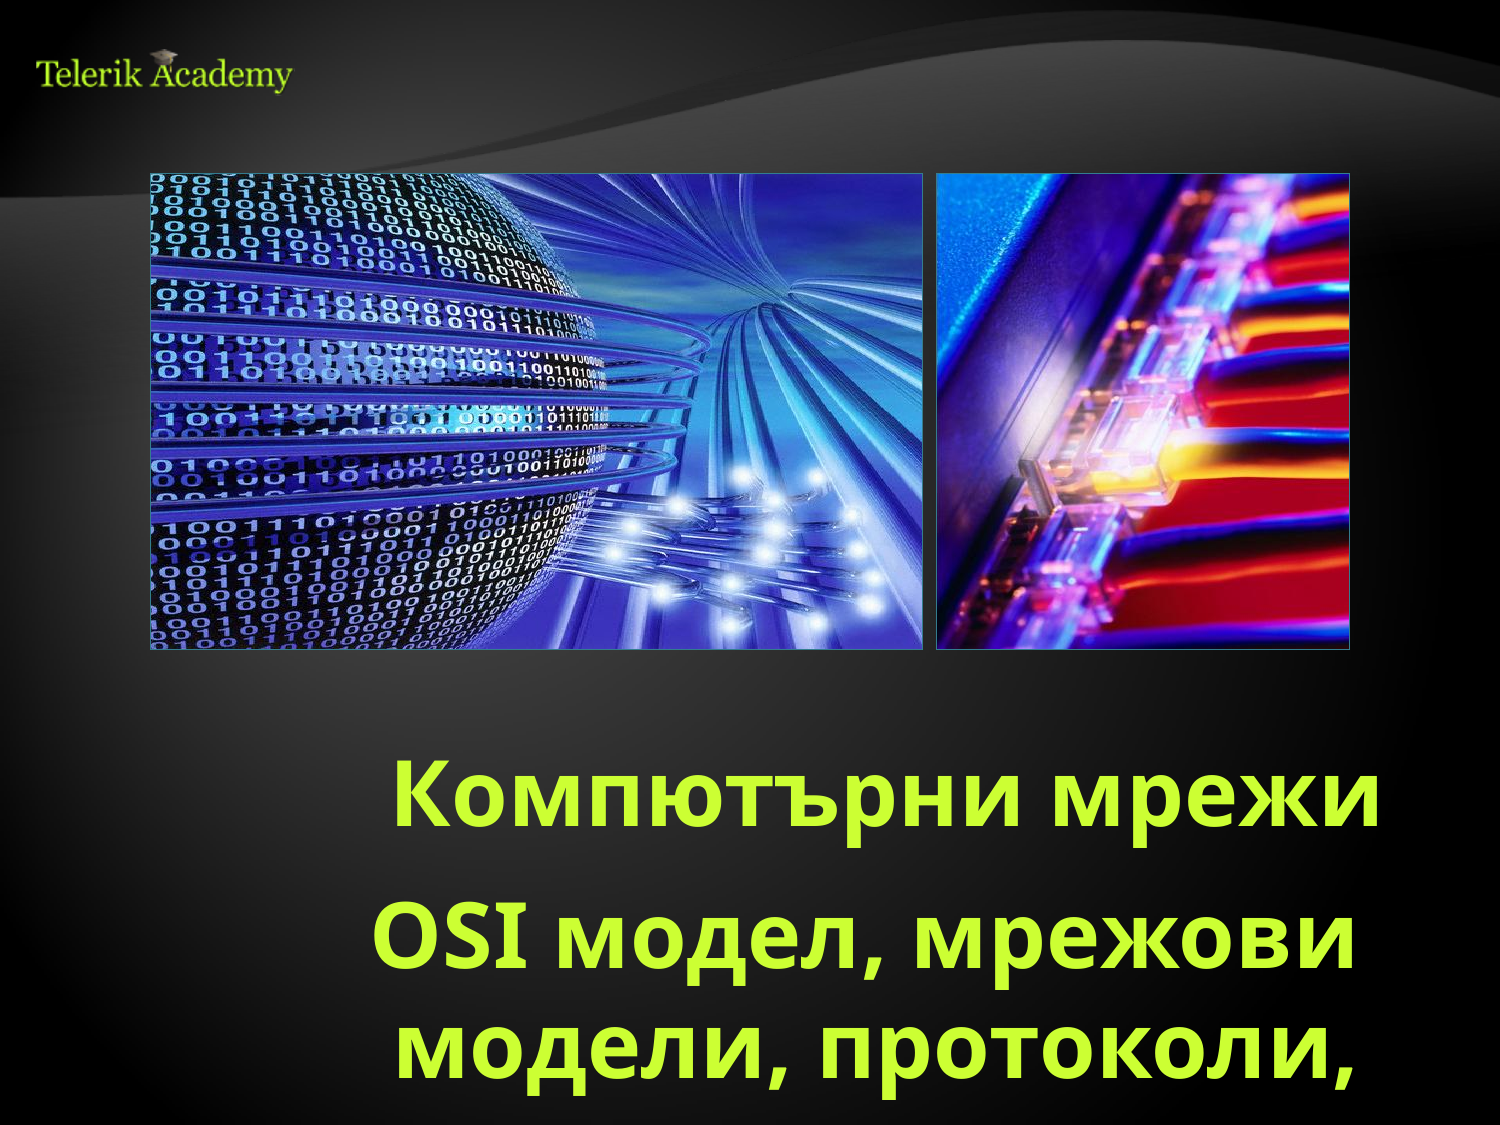

# Компютърни мрежи
OSI модел, мрежови модели, протоколи, стандарти, хардуерно оборудване